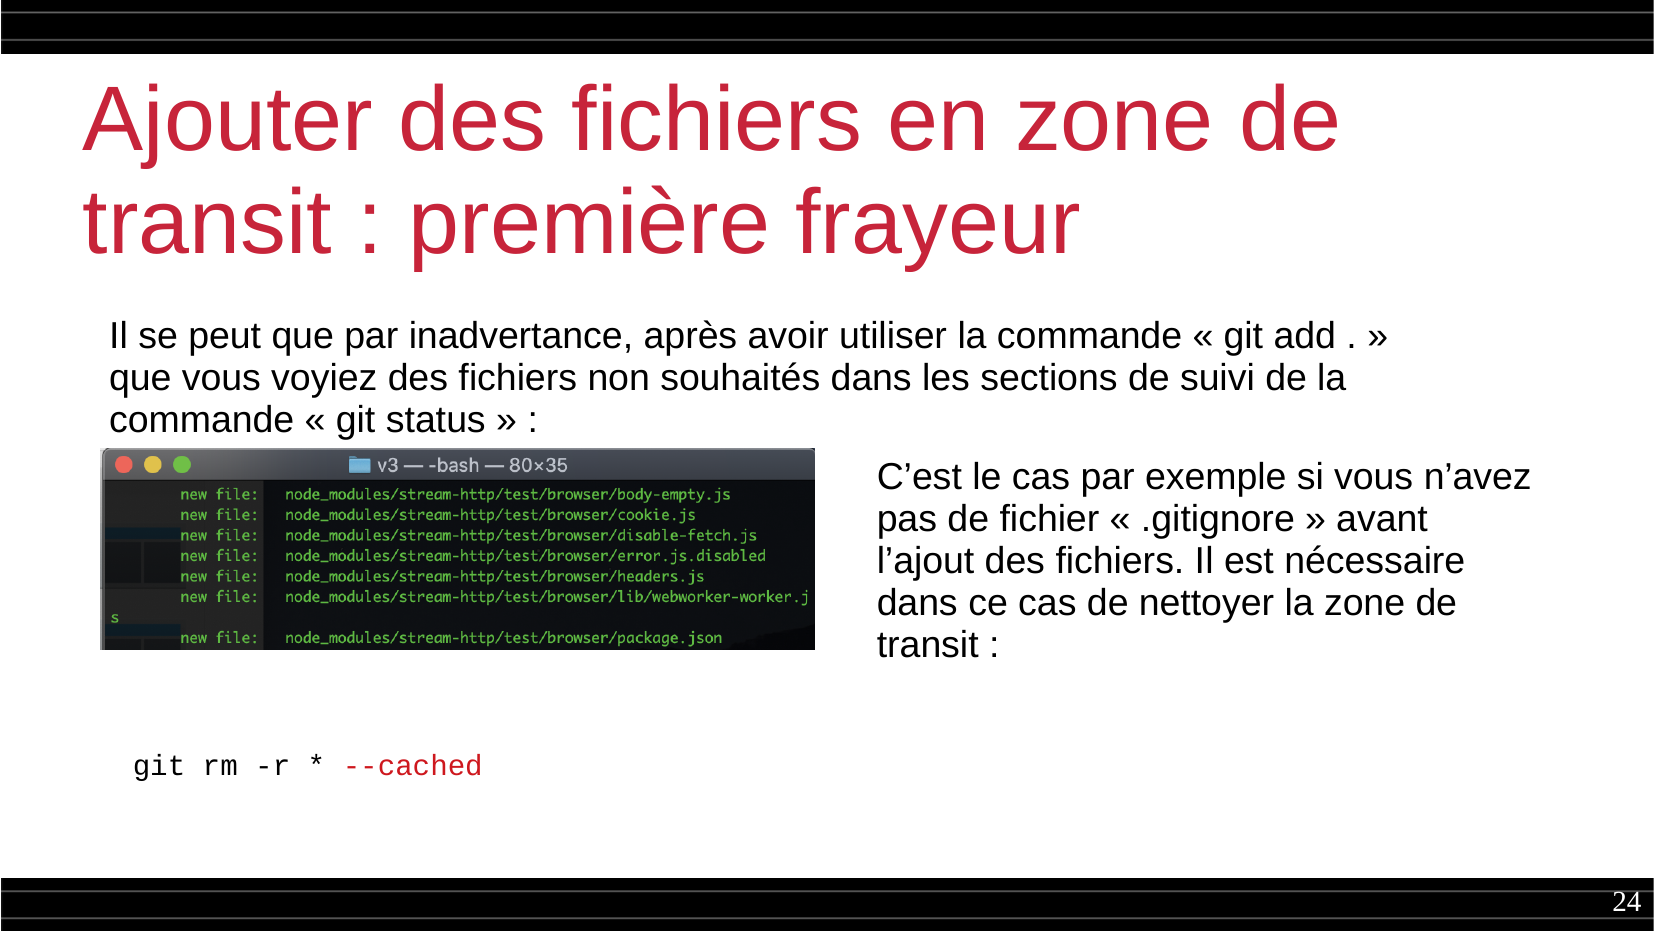

# Ajouter des fichiers en zone de transit : première frayeur
Il se peut que par inadvertance, après avoir utiliser la commande « git add . » que vous voyiez des fichiers non souhaités dans les sections de suivi de la commande « git status » :
C’est le cas par exemple si vous n’avez pas de fichier « .gitignore » avant l’ajout des fichiers. Il est nécessaire dans ce cas de nettoyer la zone de transit :
git rm -r * --cached